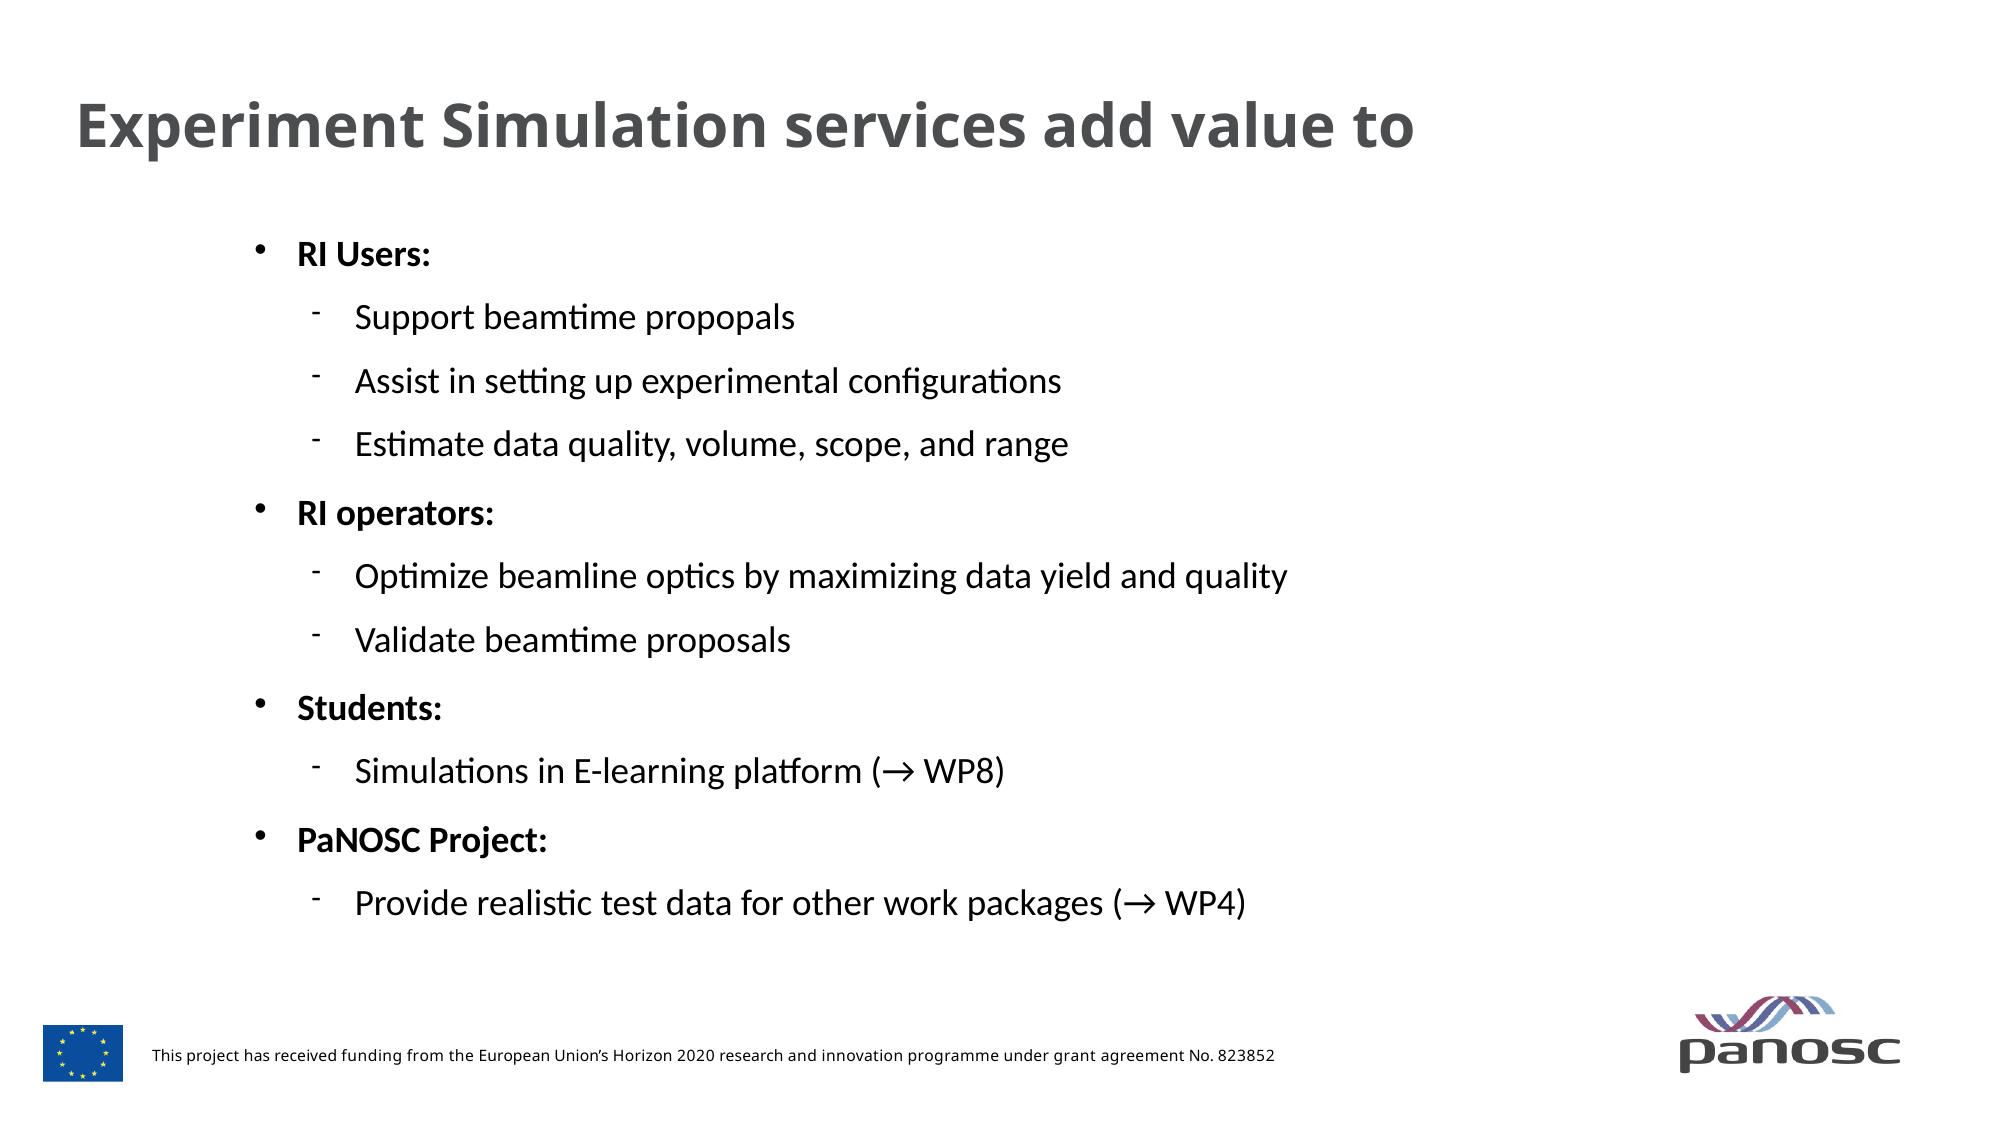

Experiment Simulation services add value to
RI Users:
Support beamtime propopals
Assist in setting up experimental configurations
Estimate data quality, volume, scope, and range
RI operators:
Optimize beamline optics by maximizing data yield and quality
Validate beamtime proposals
Students:
Simulations in E-learning platform (→ WP8)
PaNOSC Project:
Provide realistic test data for other work packages (→ WP4)